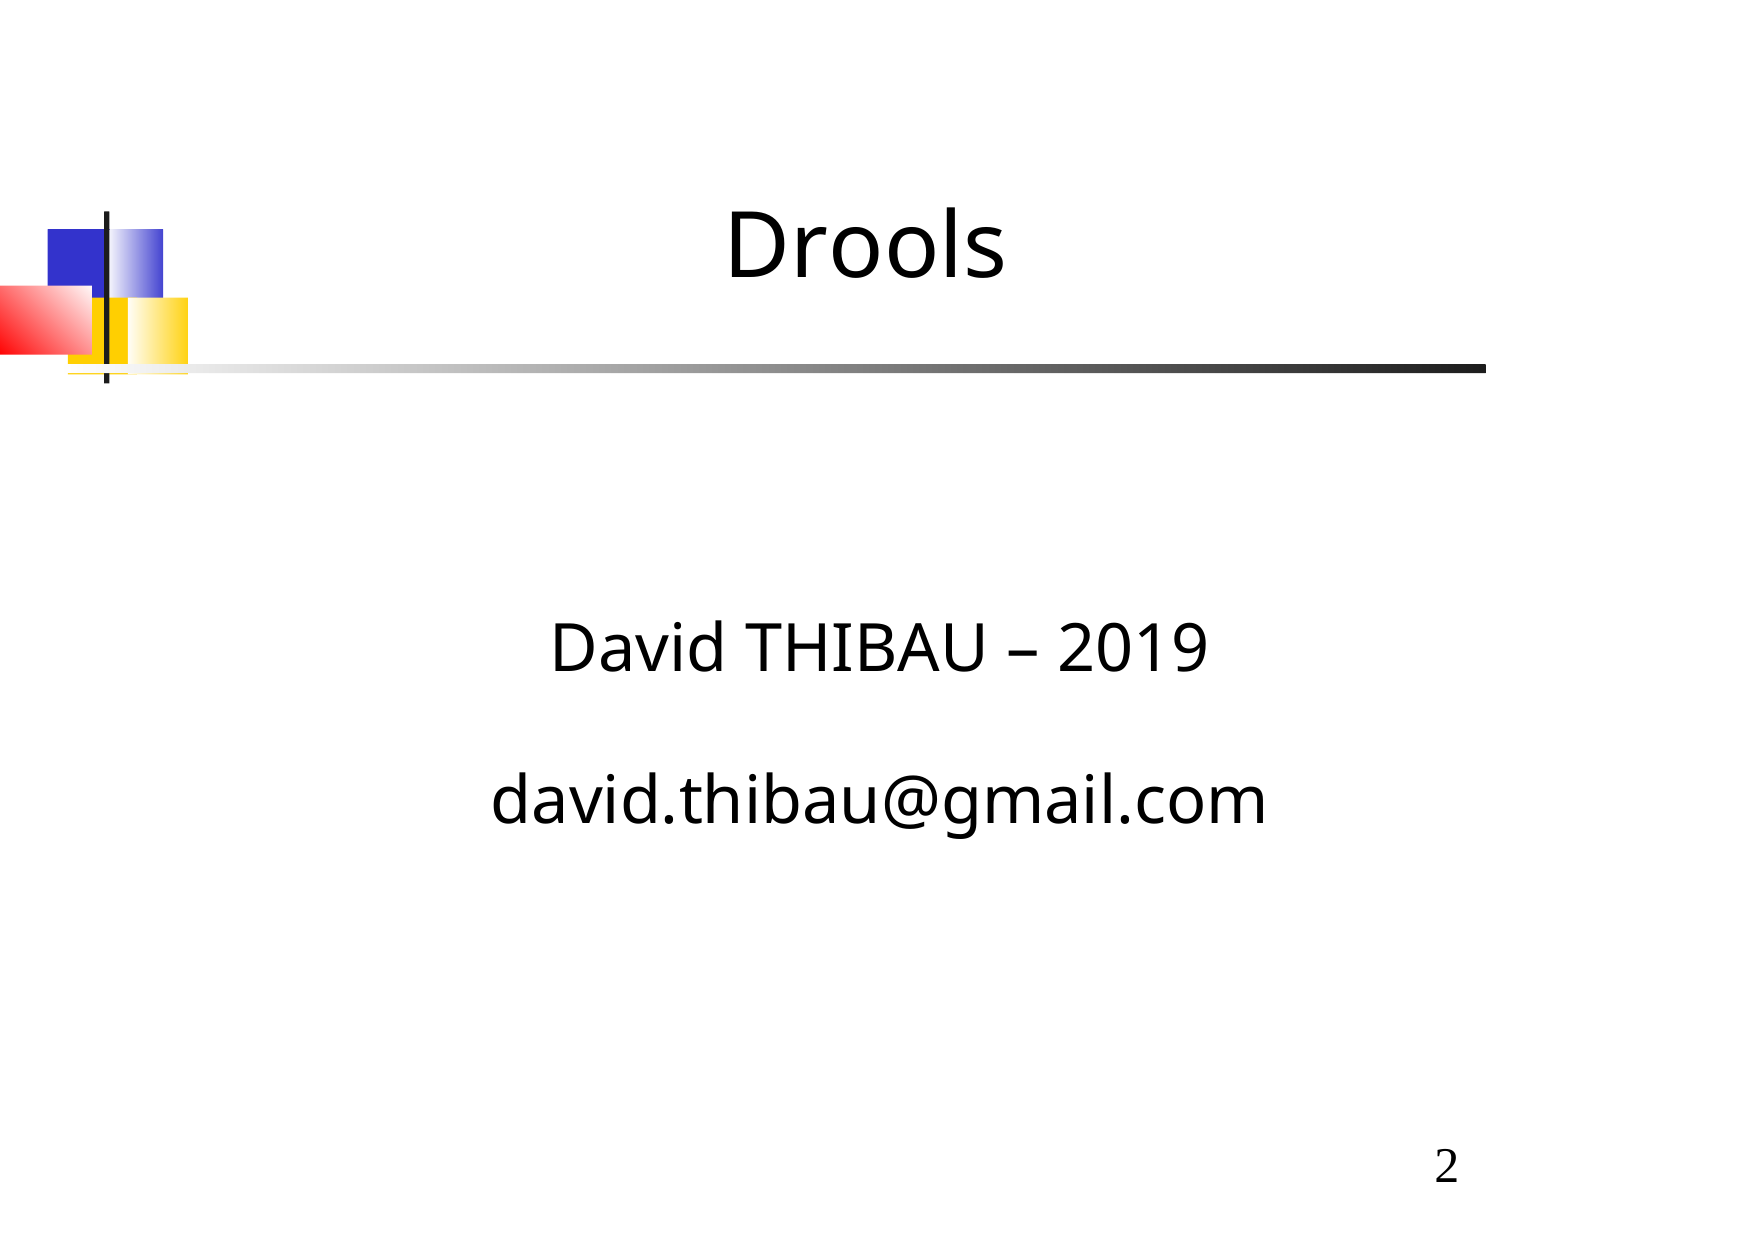

# Drools
David THIBAU – 2019
david.thibau@gmail.com